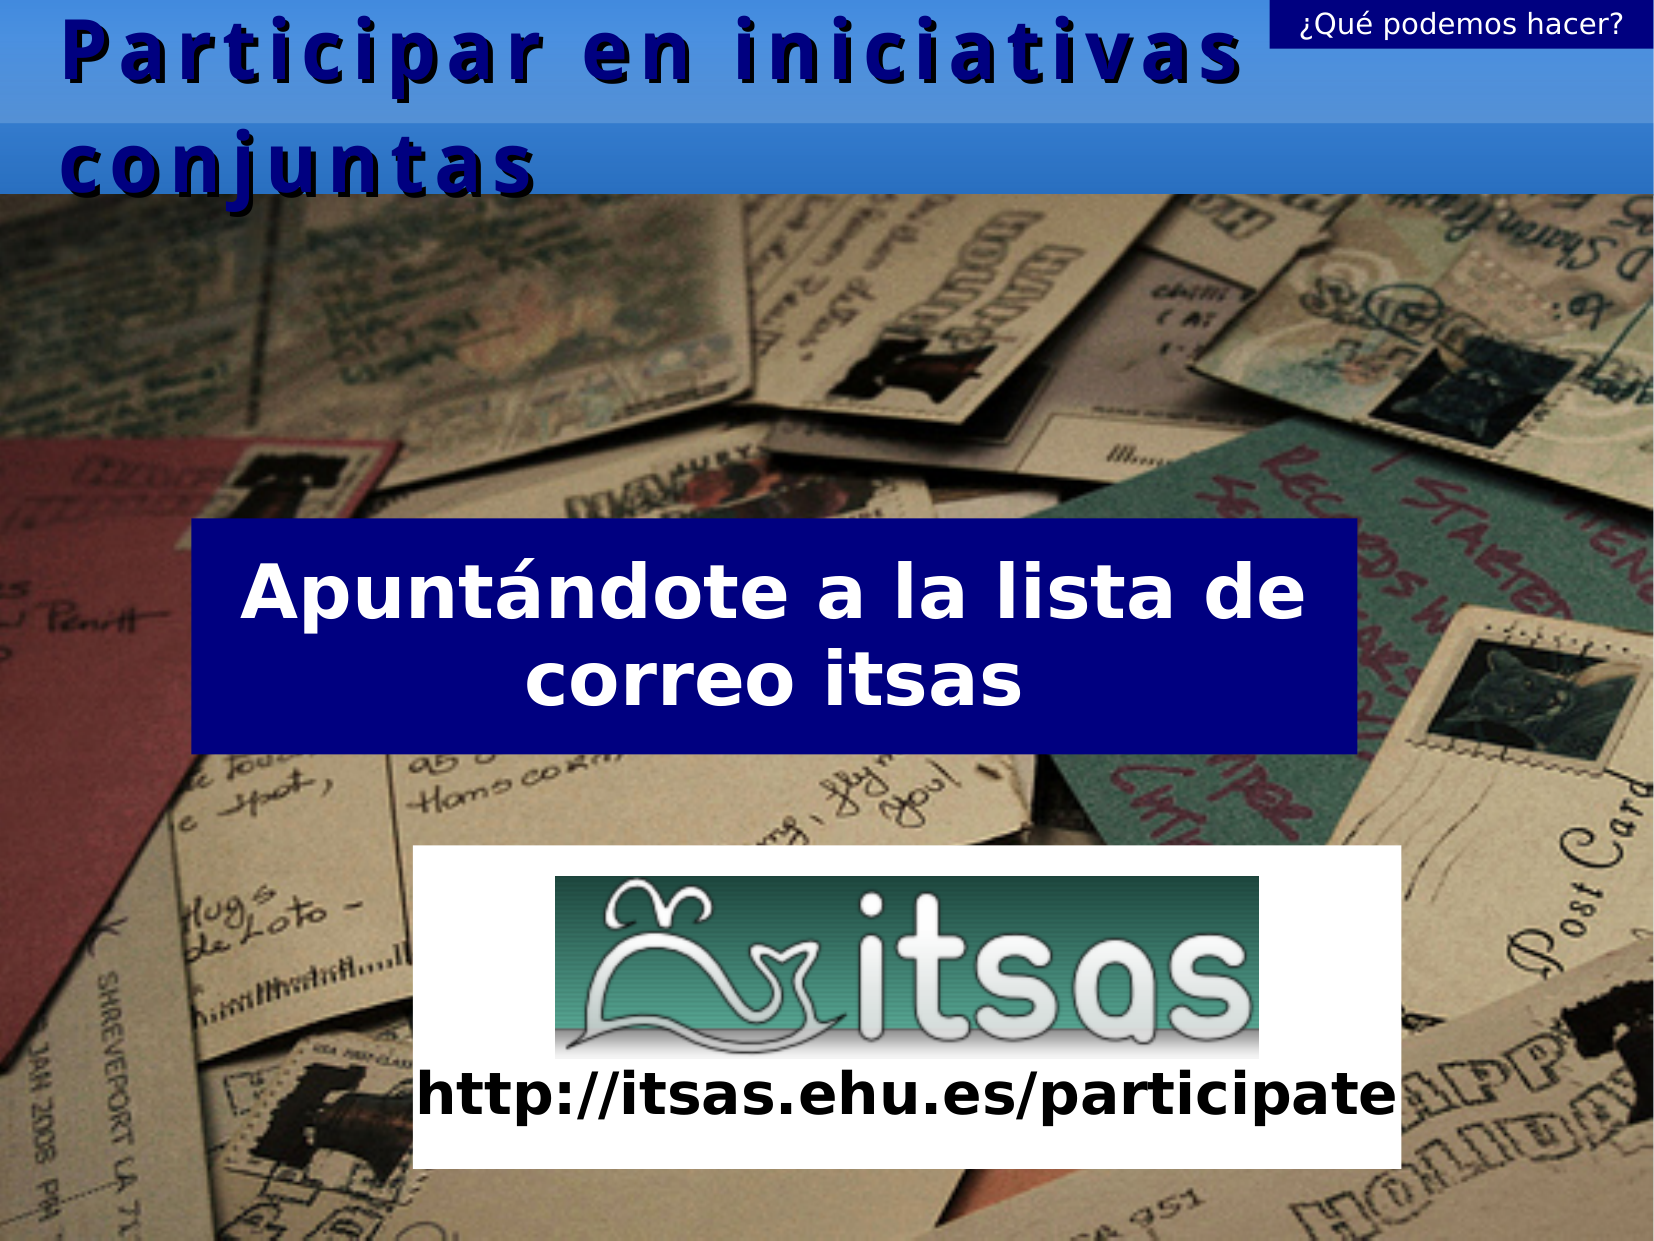

# Participar en iniciativas conjuntas
¿Qué podemos hacer?
Apuntándote a la lista de correo itsas
http://itsas.ehu.es/participate